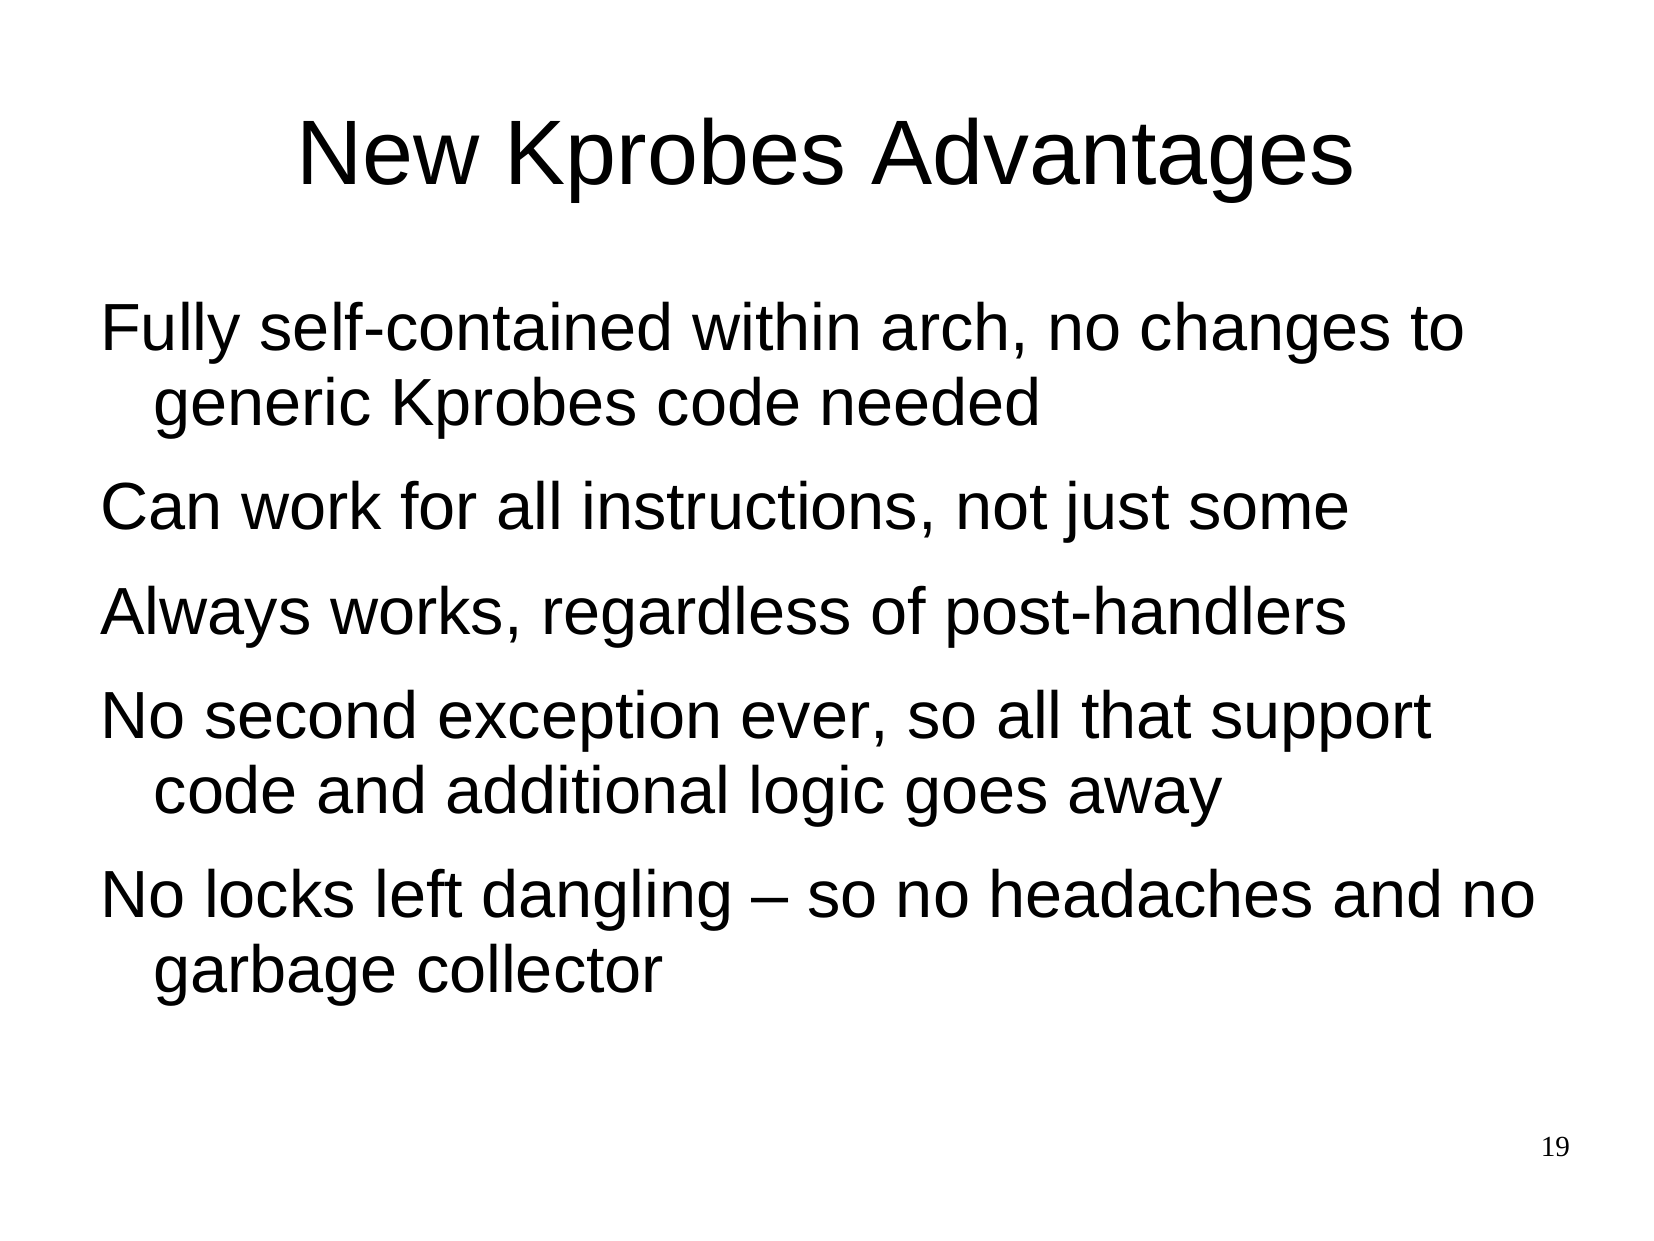

# New Kprobes Advantages
Fully self-contained within arch, no changes to generic Kprobes code needed
Can work for all instructions, not just some
Always works, regardless of post-handlers
No second exception ever, so all that support code and additional logic goes away
No locks left dangling – so no headaches and no garbage collector
19